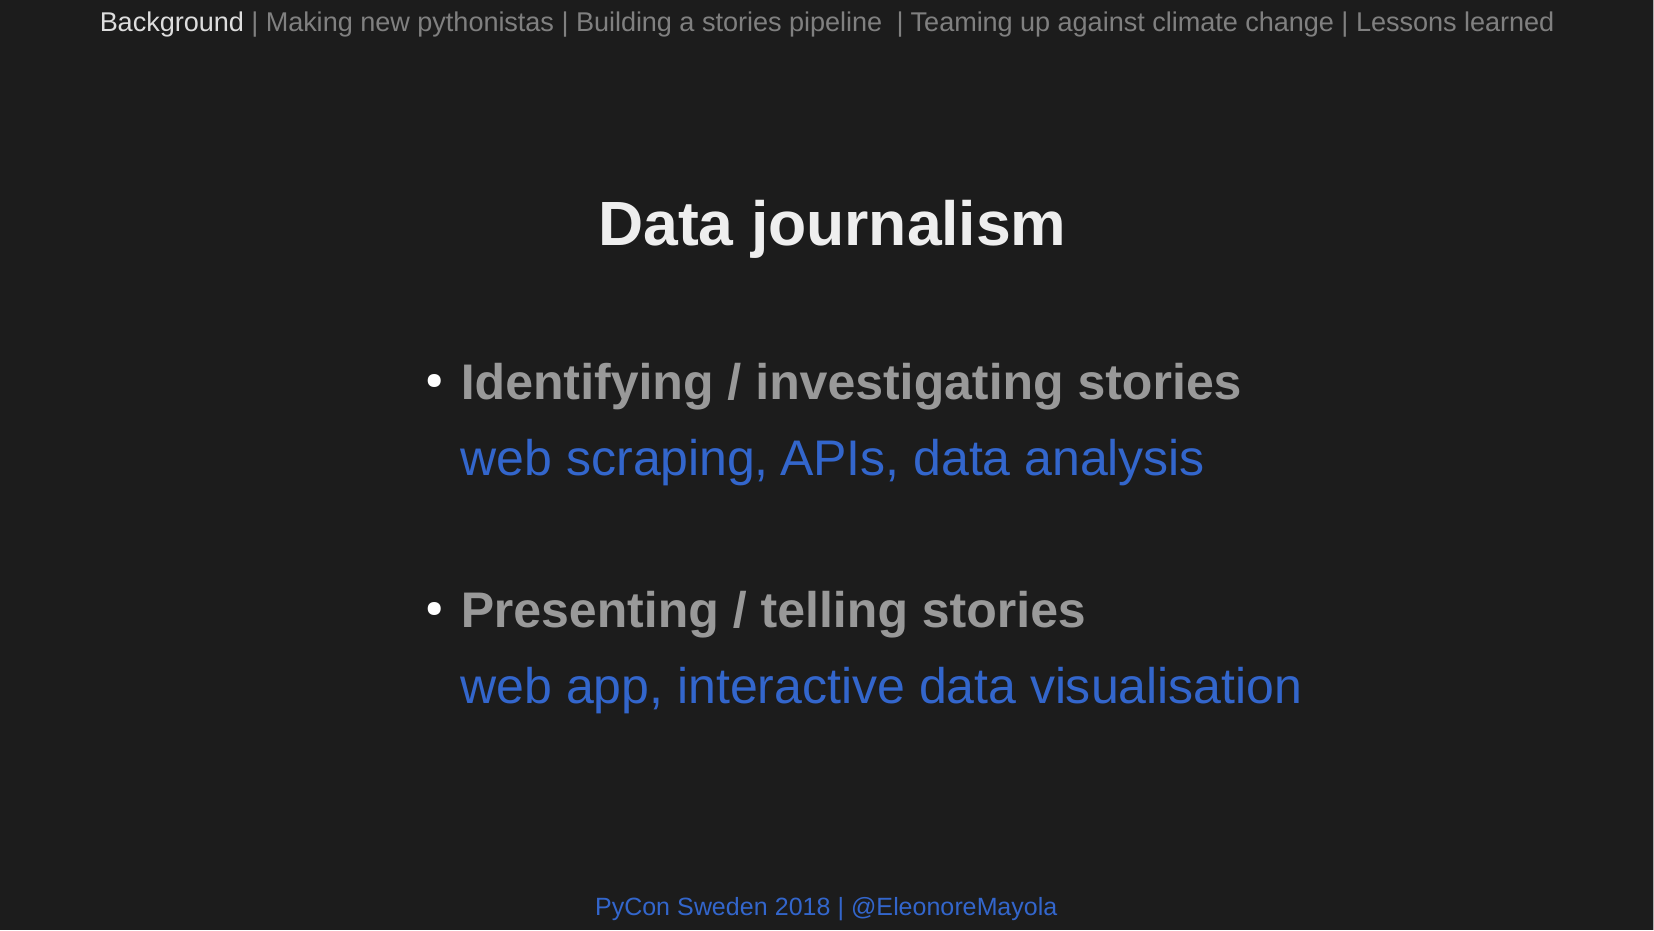

Background | Making new pythonistas | Building a stories pipeline | Teaming up against climate change | Lessons learned
Data journalism
Identifying / investigating stories
web scraping, APIs, data analysis
Presenting / telling stories
web app, interactive data visualisation
PyCon Sweden 2018 | @EleonoreMayola